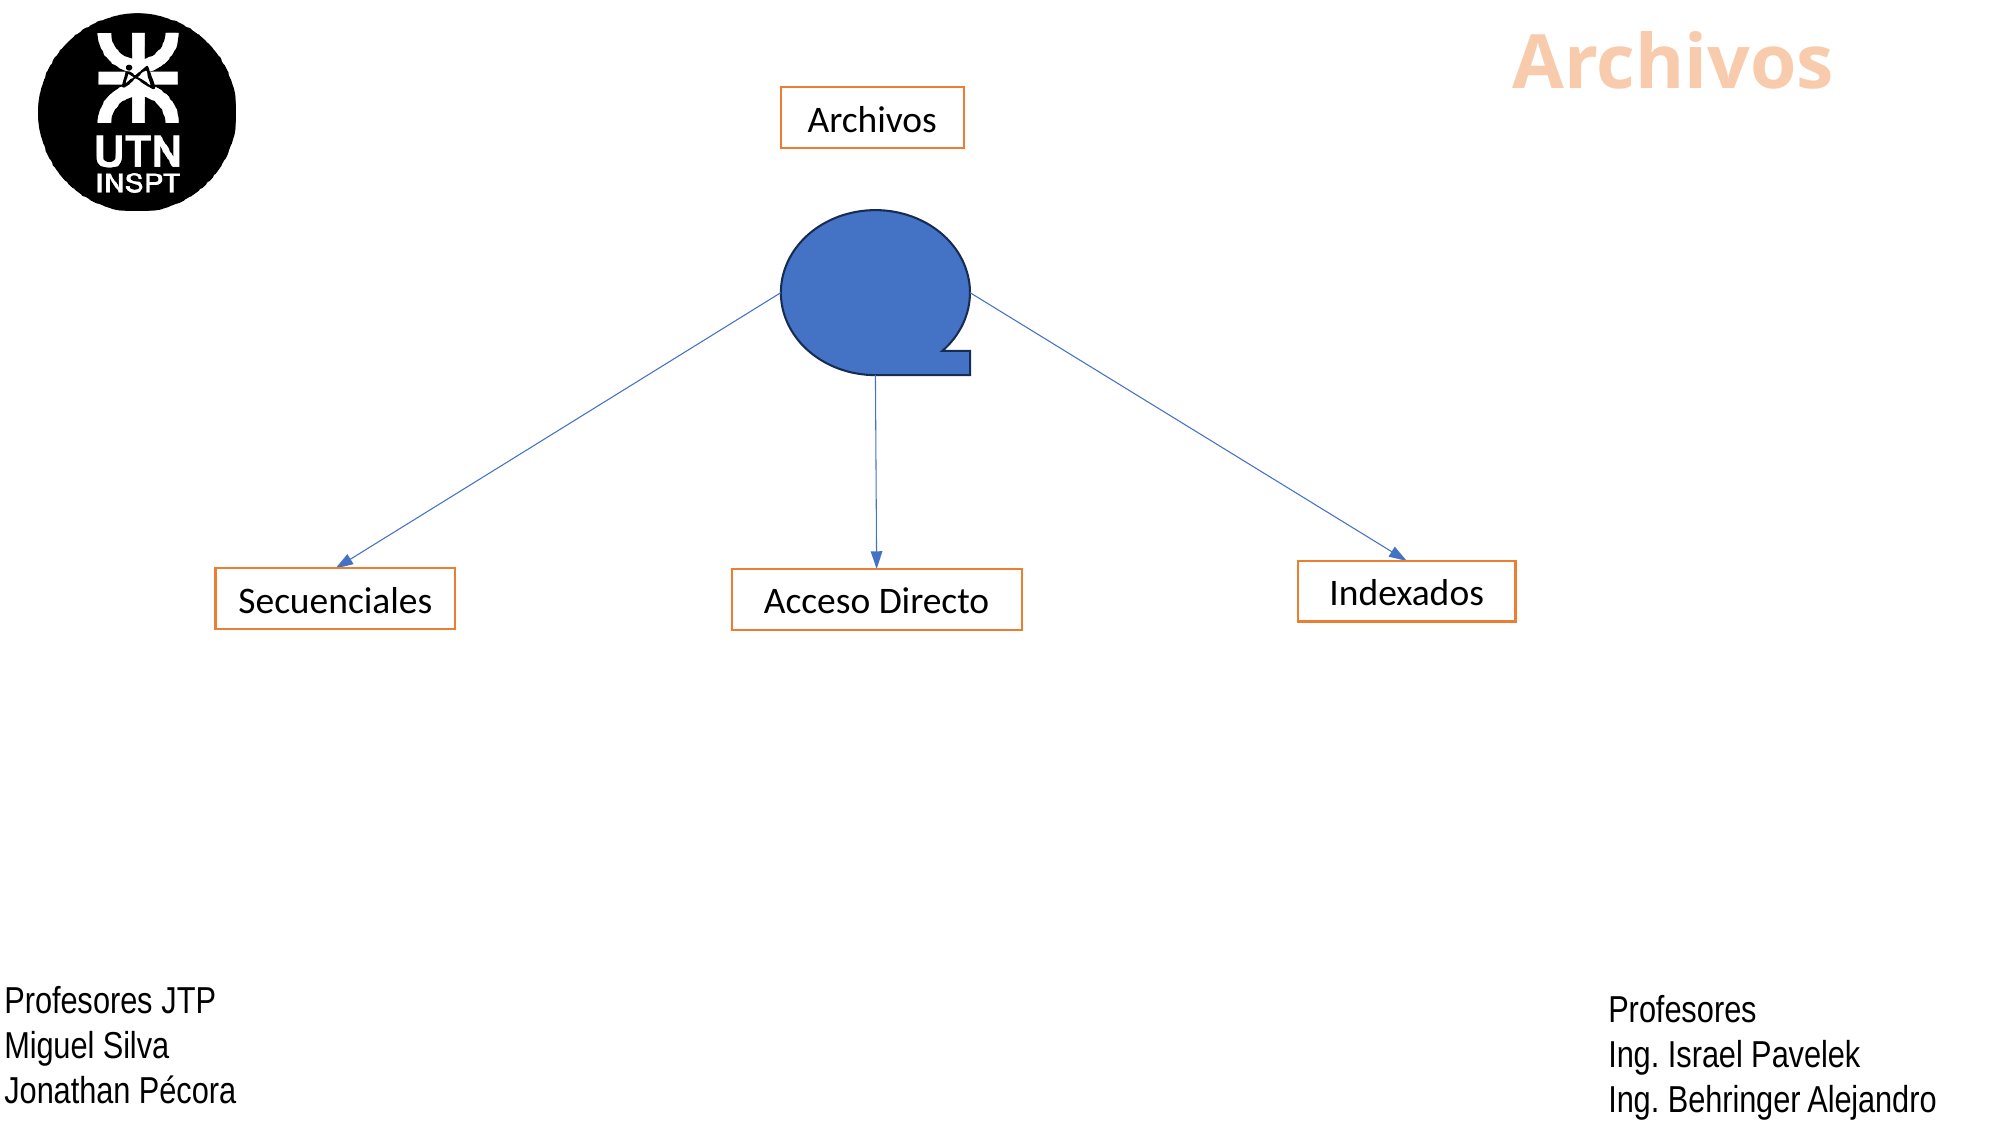

Archivos
Archivos
Indexados
Secuenciales
Acceso Directo
Profesores JTP
Miguel Silva
Jonathan Pécora
Profesores
Ing. Israel Pavelek
Ing. Behringer Alejandro